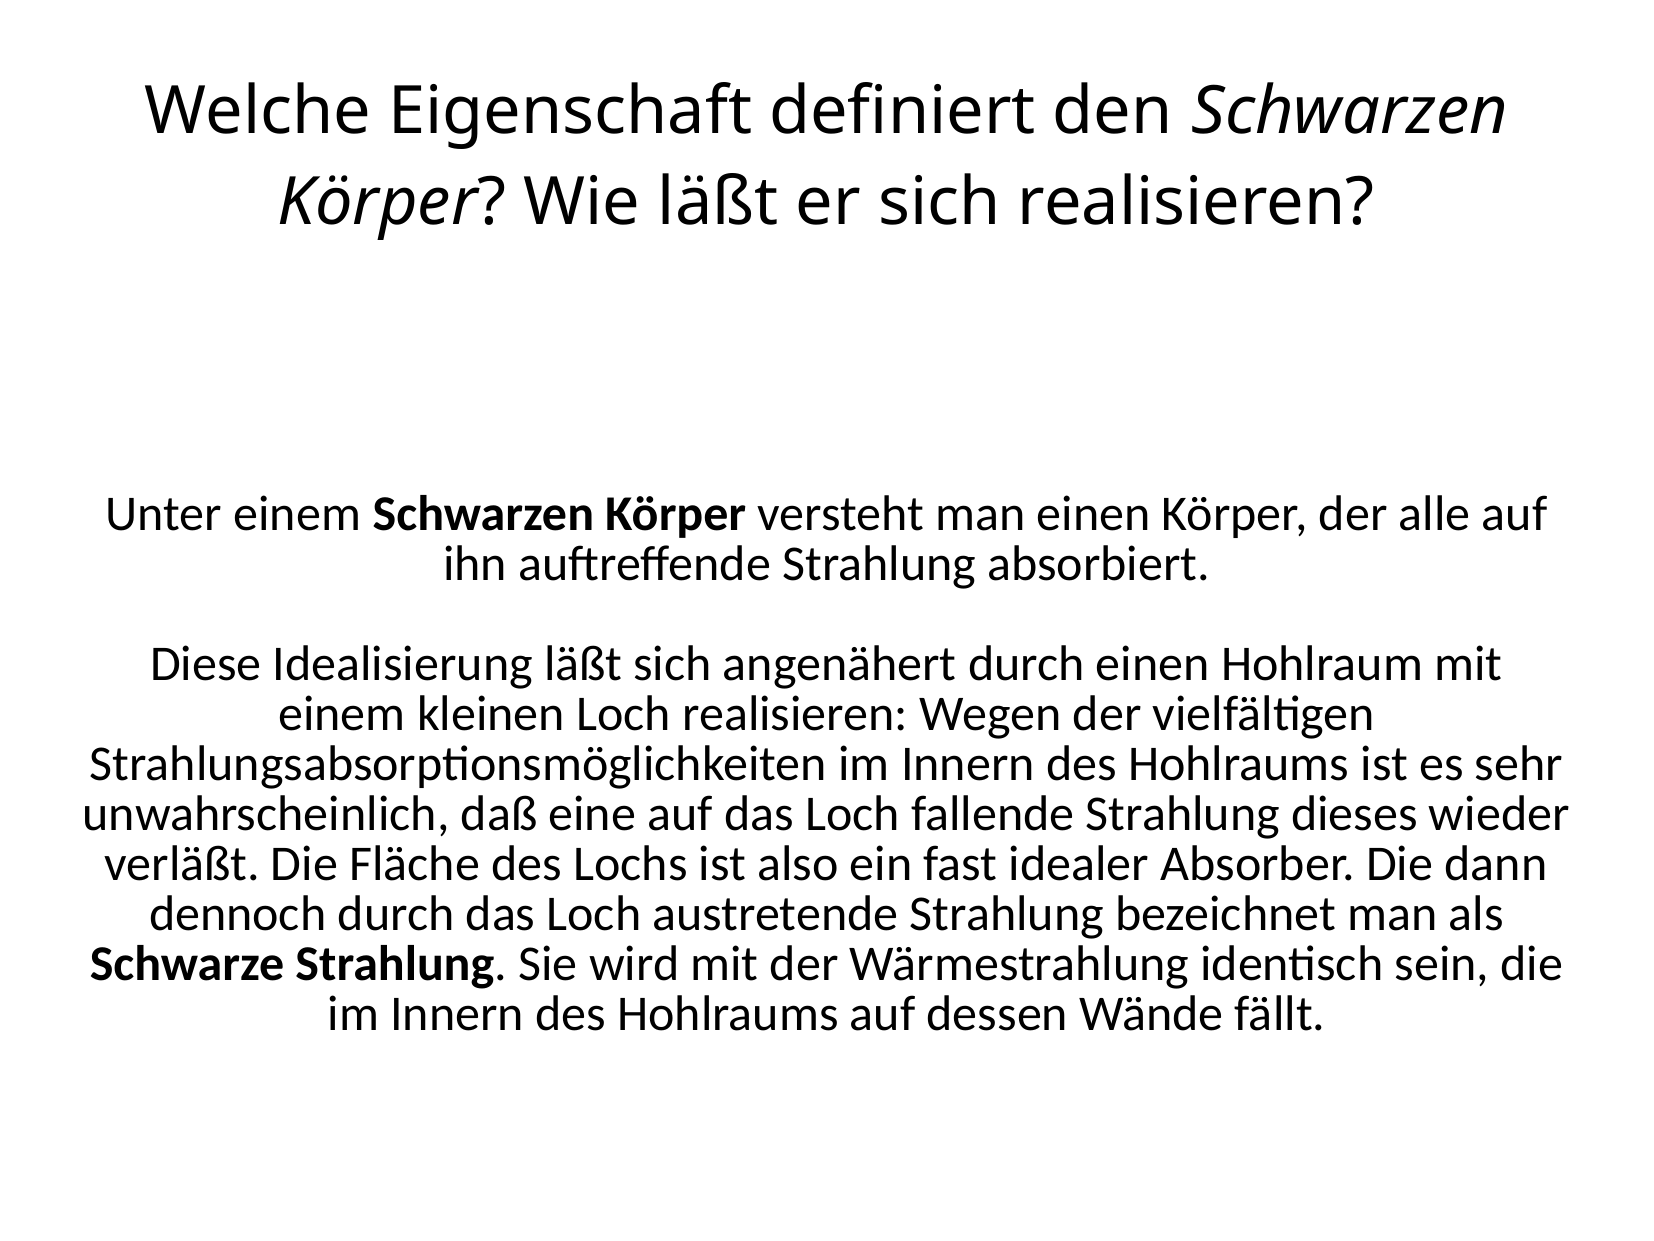

# Welche Eigenschaft definiert den Schwarzen Körper? Wie läßt er sich realisieren?
Unter einem Schwarzen Körper versteht man einen Körper, der alle auf ihn auftreffende Strahlung absorbiert.
Diese Idealisierung läßt sich angenähert durch einen Hohlraum mit einem kleinen Loch realisieren: Wegen der vielfältigen Strahlungsabsorptionsmöglichkeiten im Innern des Hohlraums ist es sehr unwahrscheinlich, daß eine auf das Loch fallende Strahlung dieses wieder verläßt. Die Fläche des Lochs ist also ein fast idealer Absorber. Die dann dennoch durch das Loch austretende Strahlung bezeichnet man als Schwarze Strahlung. Sie wird mit der Wärmestrahlung identisch sein, die im Innern des Hohlraums auf dessen Wände fällt.